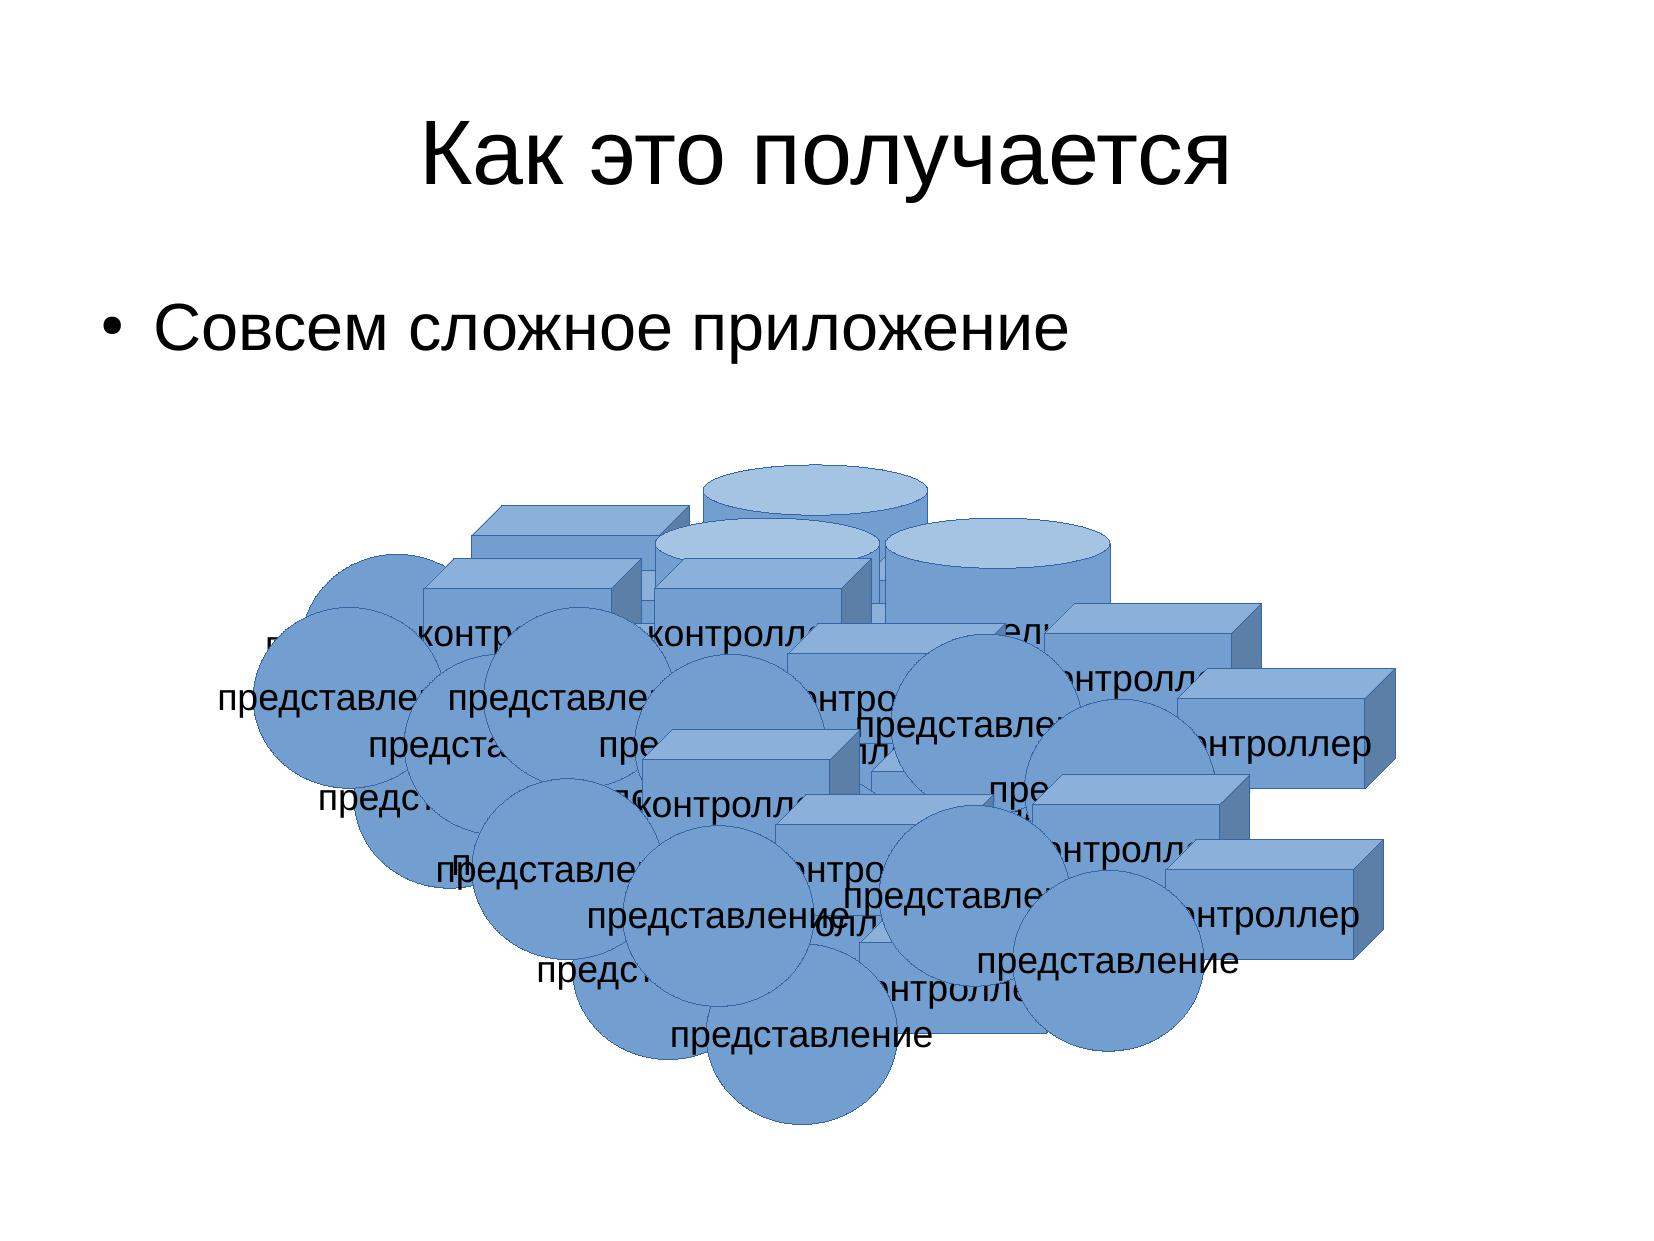

# Как это получается
Совсем сложное приложение
модель
контроллер
модель
модель
контроллер
представление
контроллер
контроллер
контроллер
представление
представление
контроллер
контроллер
представление
представление
контроллер
контроллер
контроллер
контроллер
представление
представление
представление
представление
представление
представление
контроллер
контроллер
контроллер
контроллер
контроллер
представление
представление
представление
представление
представление
контроллер
контроллер
контроллер
представление
представление
контроллер
представление
контроллер
представление
представление
контроллер
контроллер
представление
представление
контроллер
представление